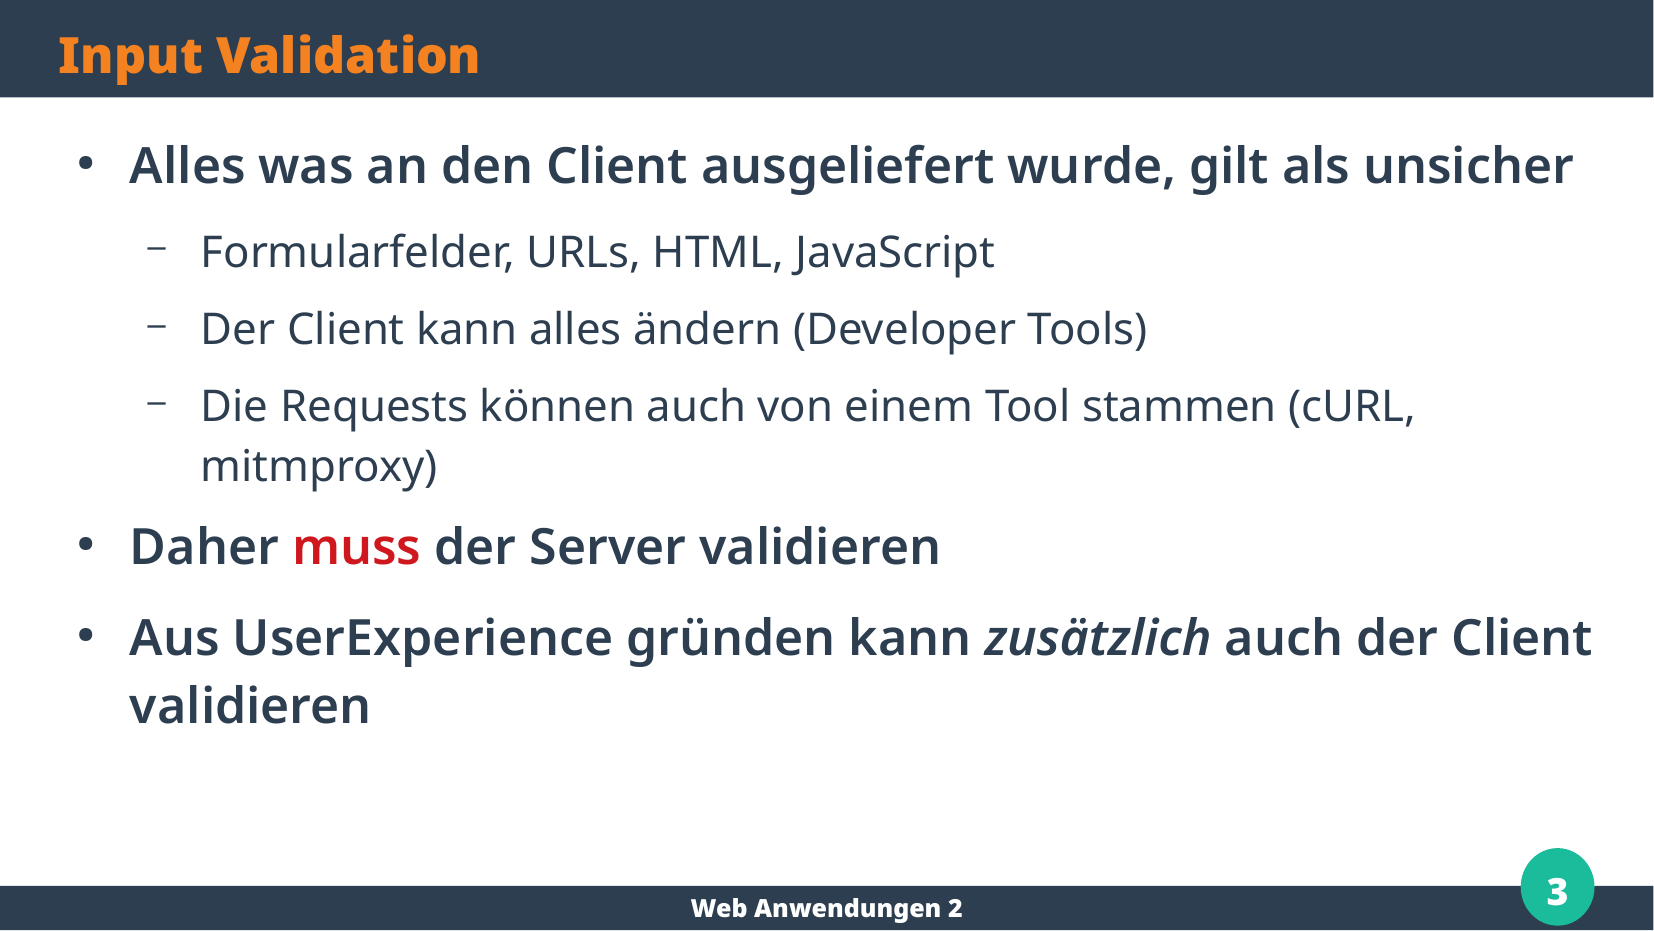

# Input Validation
Alles was an den Client ausgeliefert wurde, gilt als unsicher
Formularfelder, URLs, HTML, JavaScript
Der Client kann alles ändern (Developer Tools)
Die Requests können auch von einem Tool stammen (cURL, mitmproxy)
Daher muss der Server validieren
Aus UserExperience gründen kann zusätzlich auch der Client validieren
3